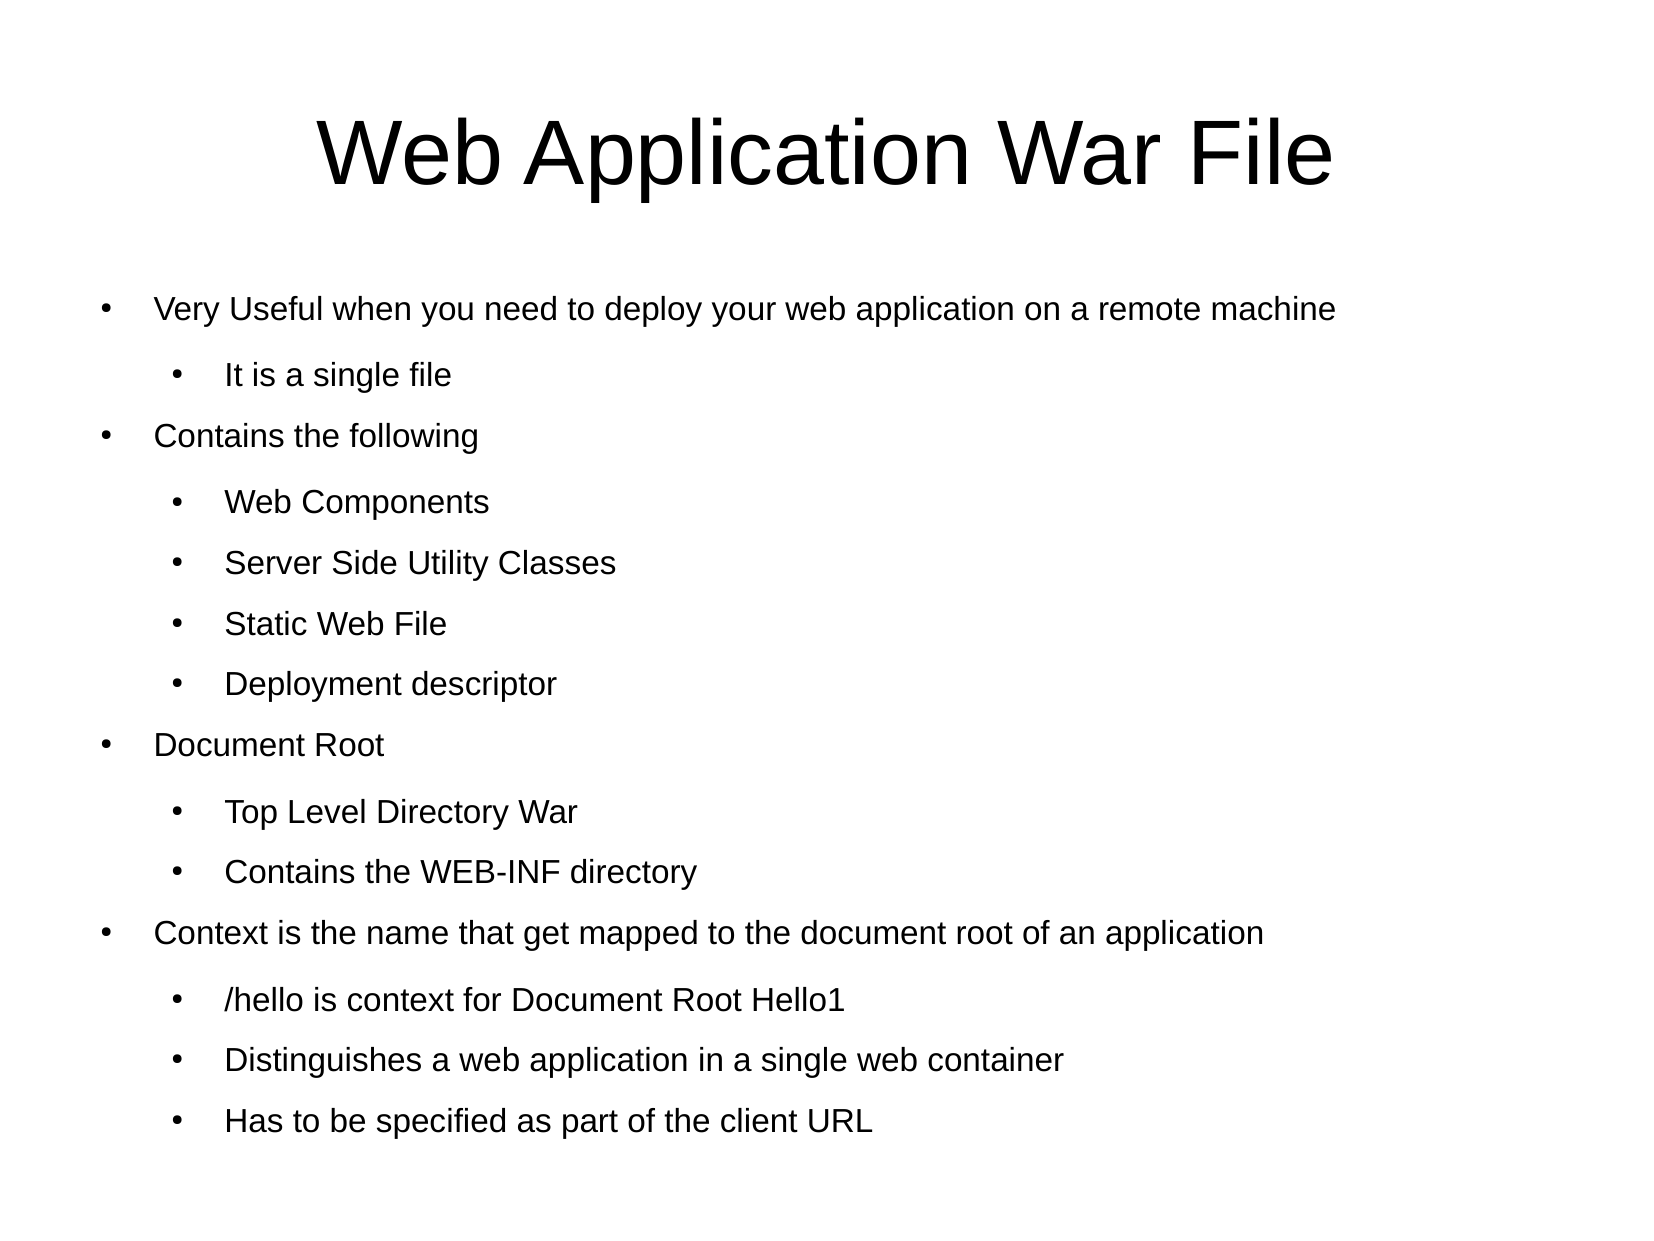

# Web Application War File
Very Useful when you need to deploy your web application on a remote machine
It is a single file
Contains the following
Web Components
Server Side Utility Classes
Static Web File
Deployment descriptor
Document Root
Top Level Directory War
Contains the WEB-INF directory
Context is the name that get mapped to the document root of an application
/hello is context for Document Root Hello1
Distinguishes a web application in a single web container
Has to be specified as part of the client URL